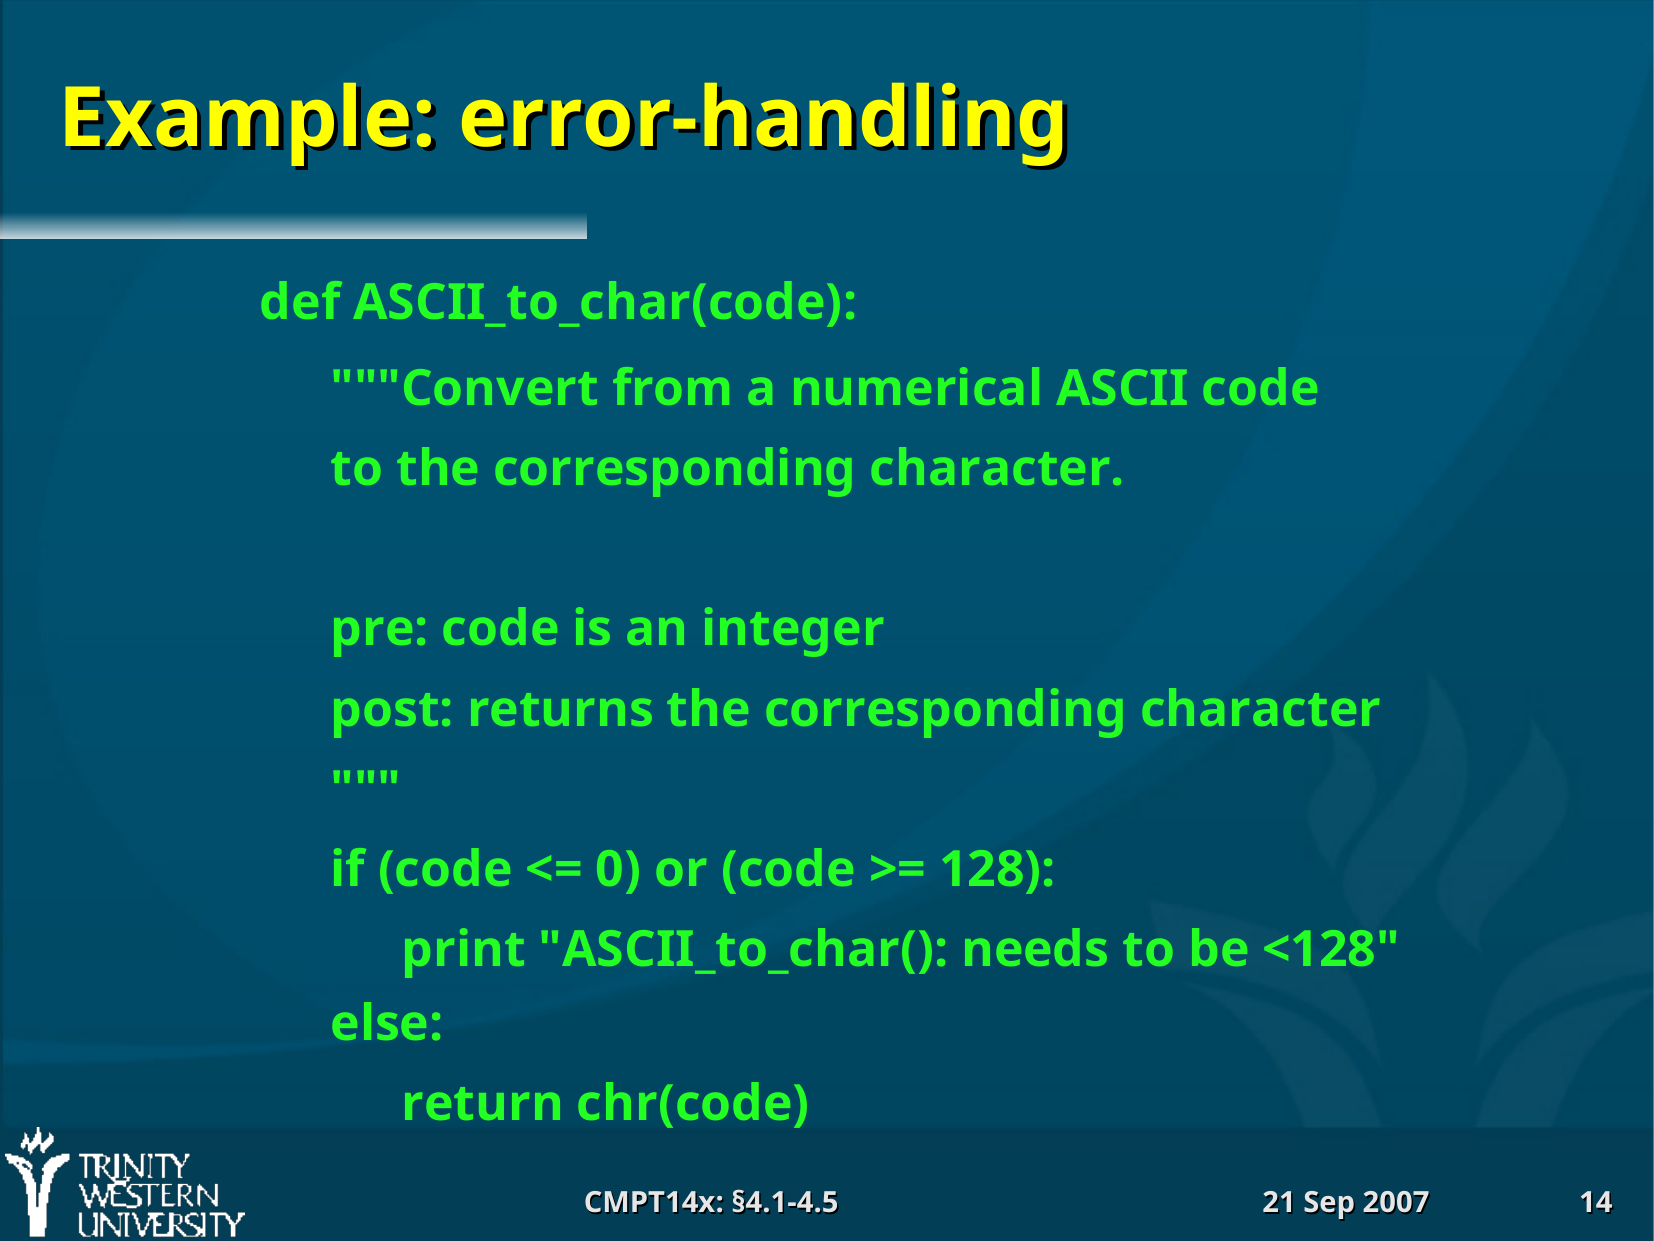

# Example: error-handling
def ASCII_to_char(code):
"""Convert from a numerical ASCII code
to the corresponding character.
pre: code is an integer
post: returns the corresponding character
"""
if (code <= 0) or (code >= 128):
print "ASCII_to_char(): needs to be <128"
else:
return chr(code)
CMPT14x: §4.1-4.5
21 Sep 2007
14